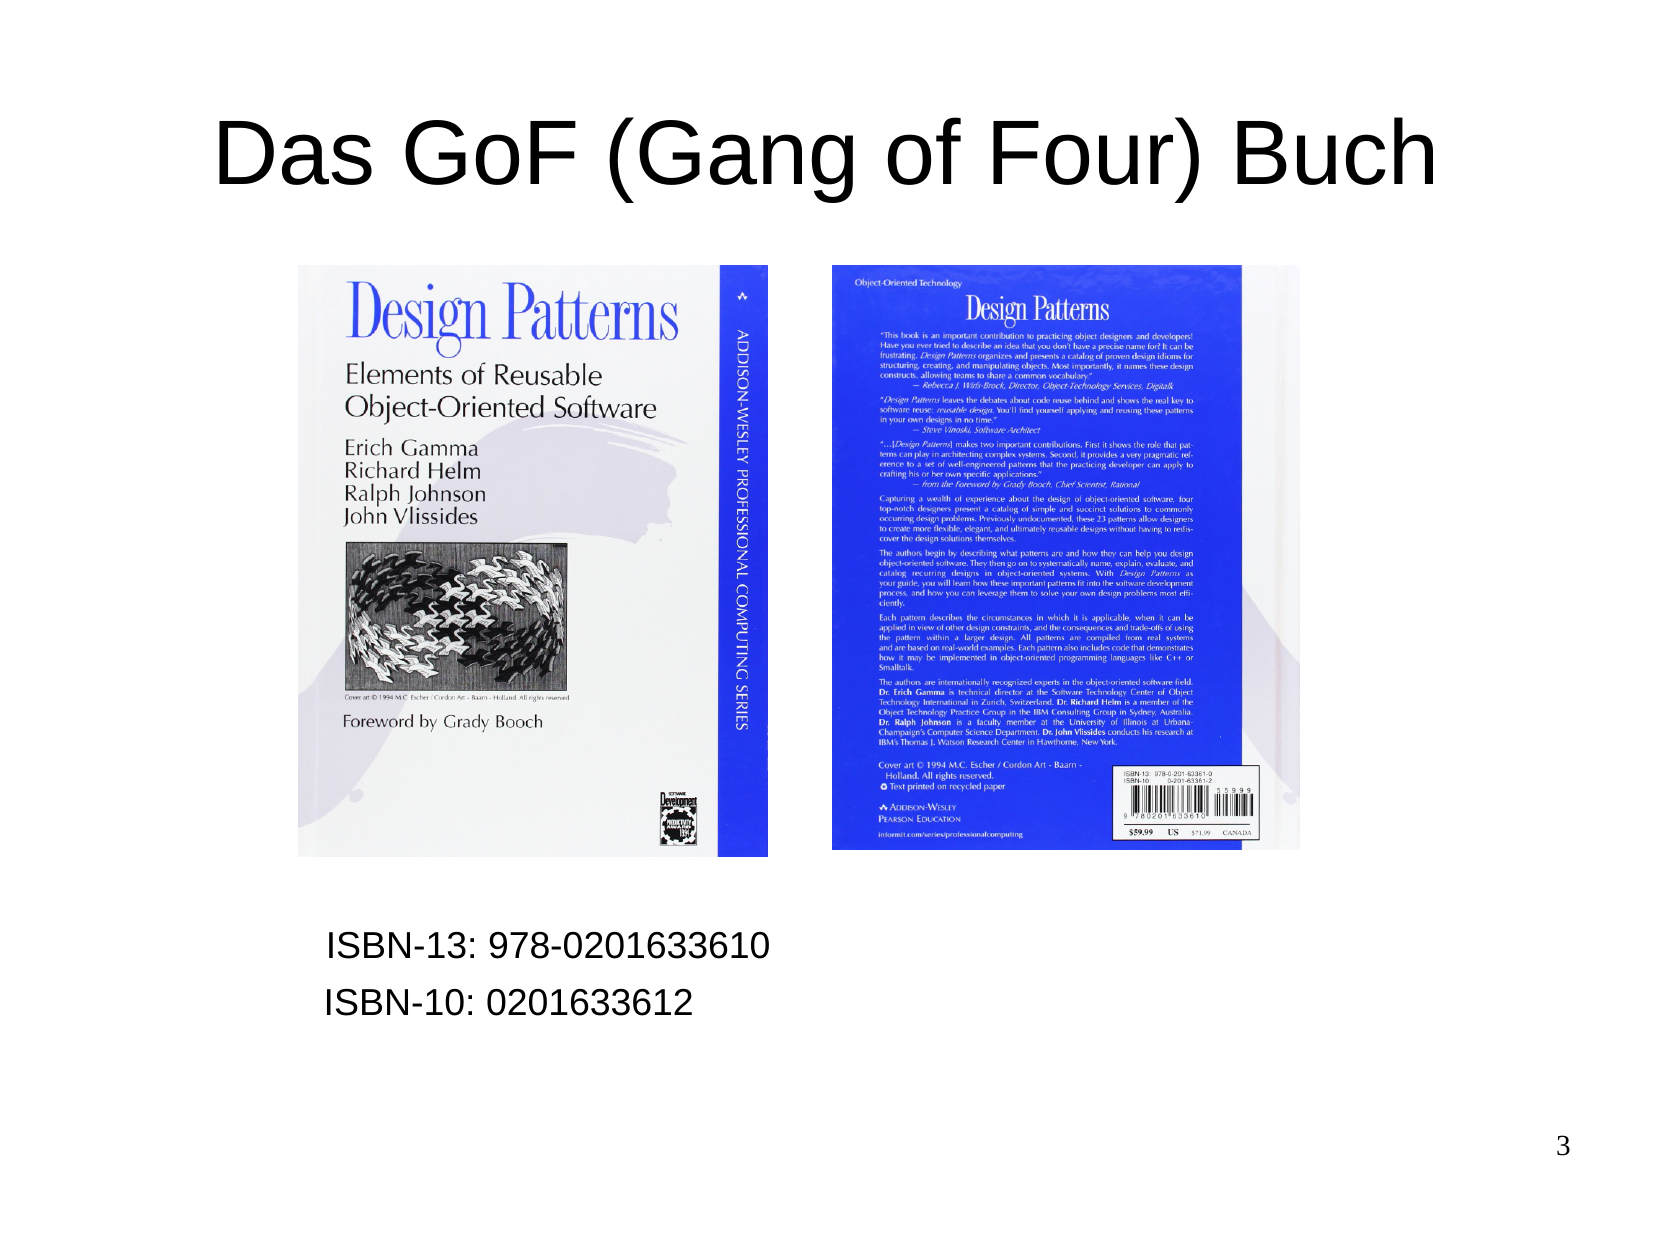

# Das GoF (Gang of Four) Buch
ISBN-13: 978-0201633610
ISBN-10: 0201633612
3